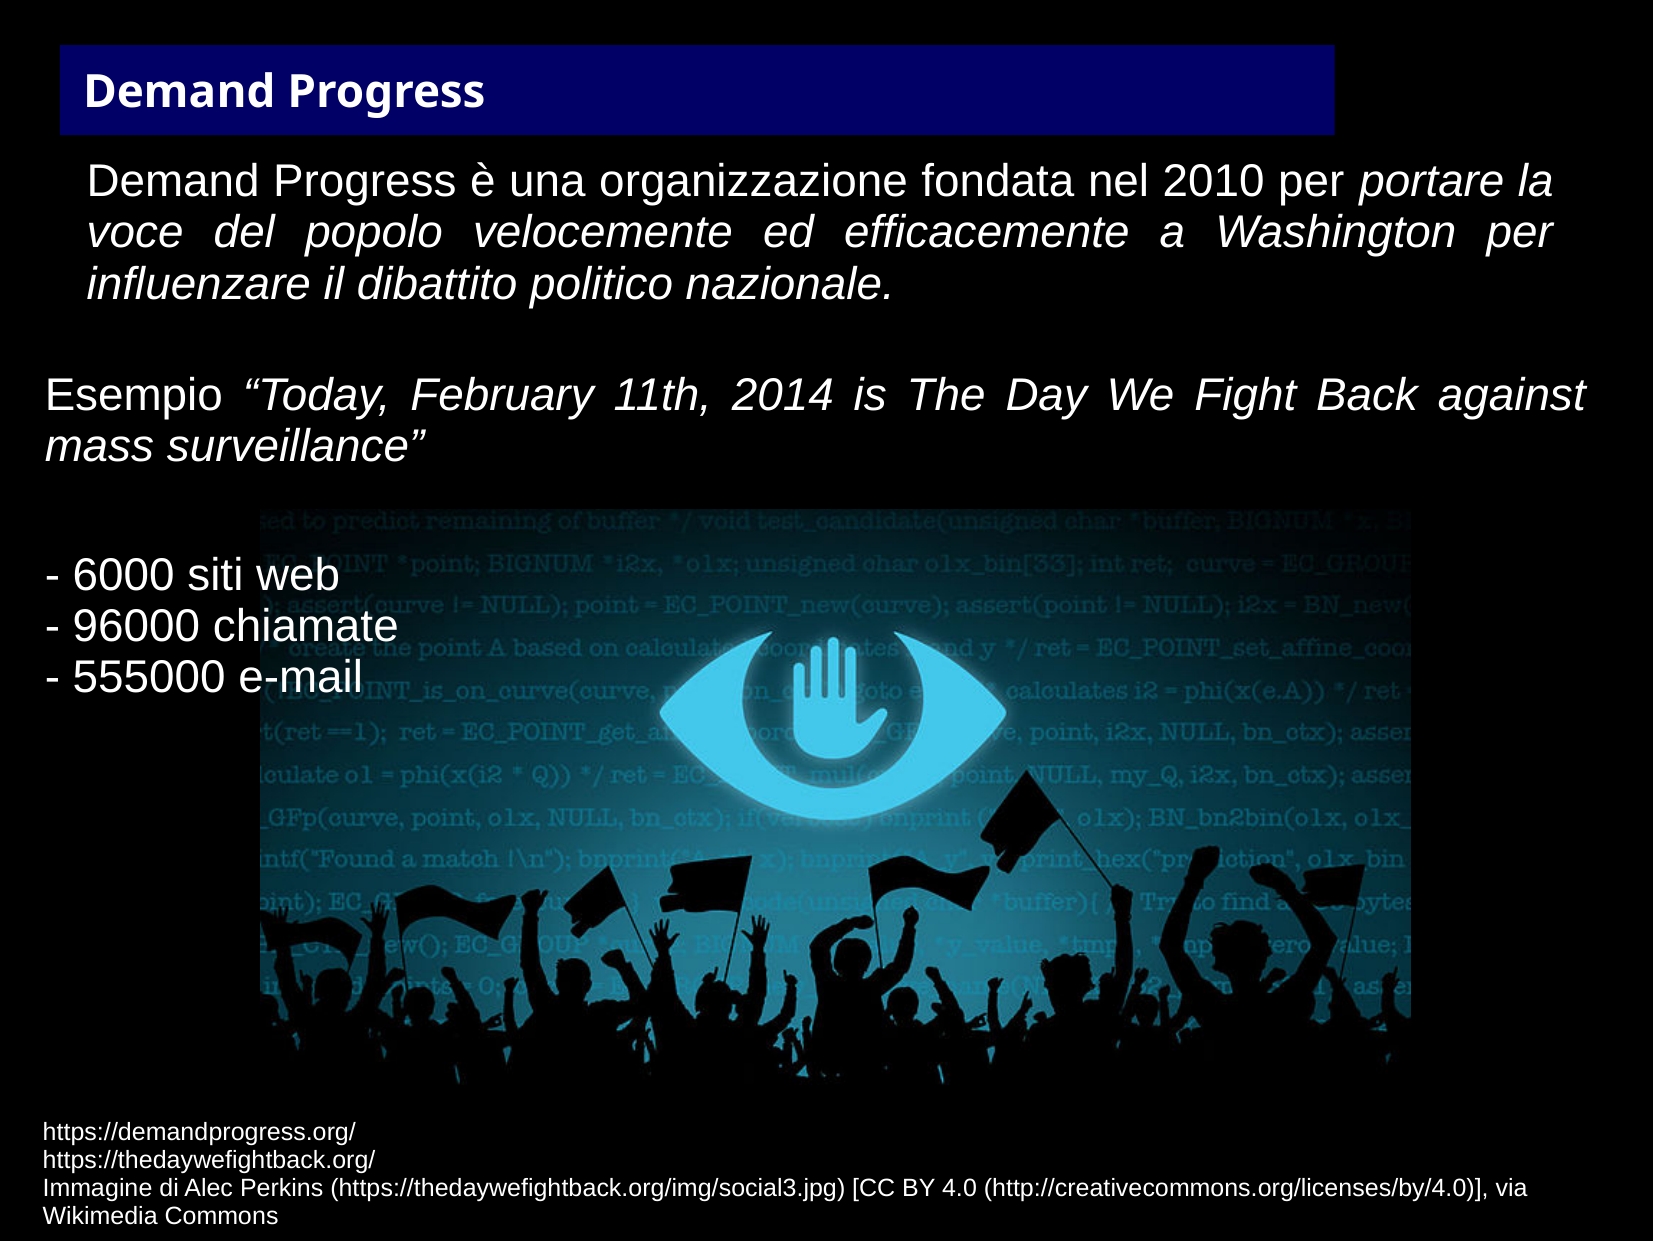

# Demand Progress
Demand Progress è una organizzazione fondata nel 2010 per portare la voce del popolo velocemente ed efficacemente a Washington per influenzare il dibattito politico nazionale.
Esempio “Today, February 11th, 2014 is The Day We Fight Back against mass surveillance”
- 6000 siti web
- 96000 chiamate
- 555000 e-mail
https://demandprogress.org/
https://thedaywefightback.org/
Immagine di Alec Perkins (https://thedaywefightback.org/img/social3.jpg) [CC BY 4.0 (http://creativecommons.org/licenses/by/4.0)], via Wikimedia Commons